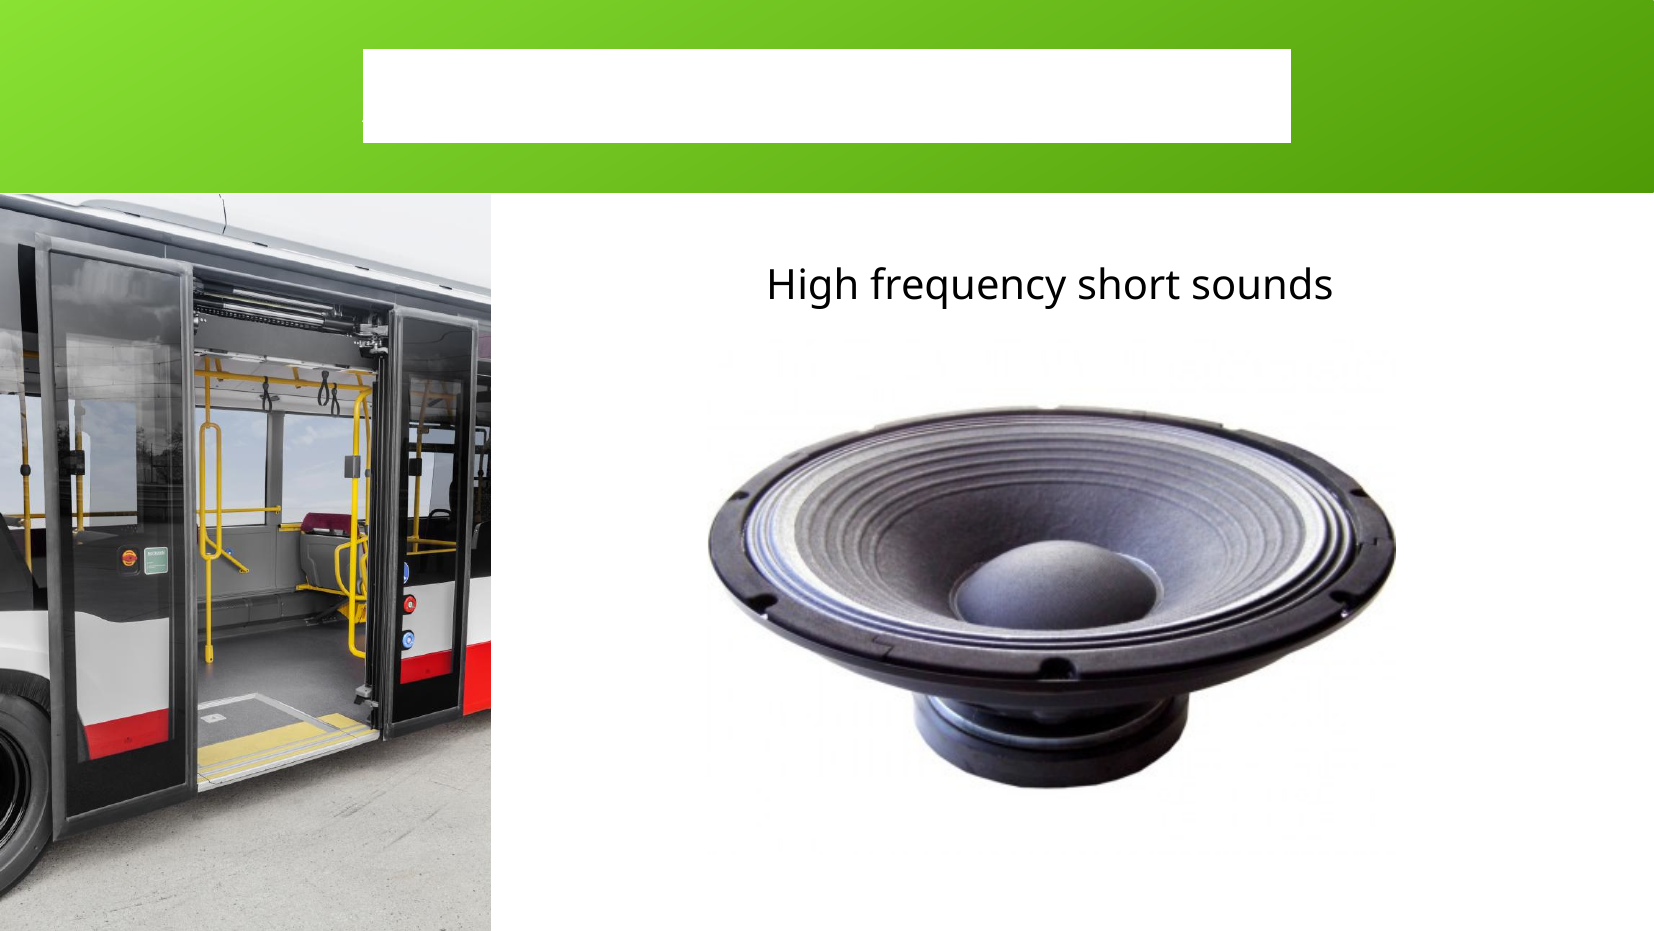

# A more plausible explanation
High frequency short sounds